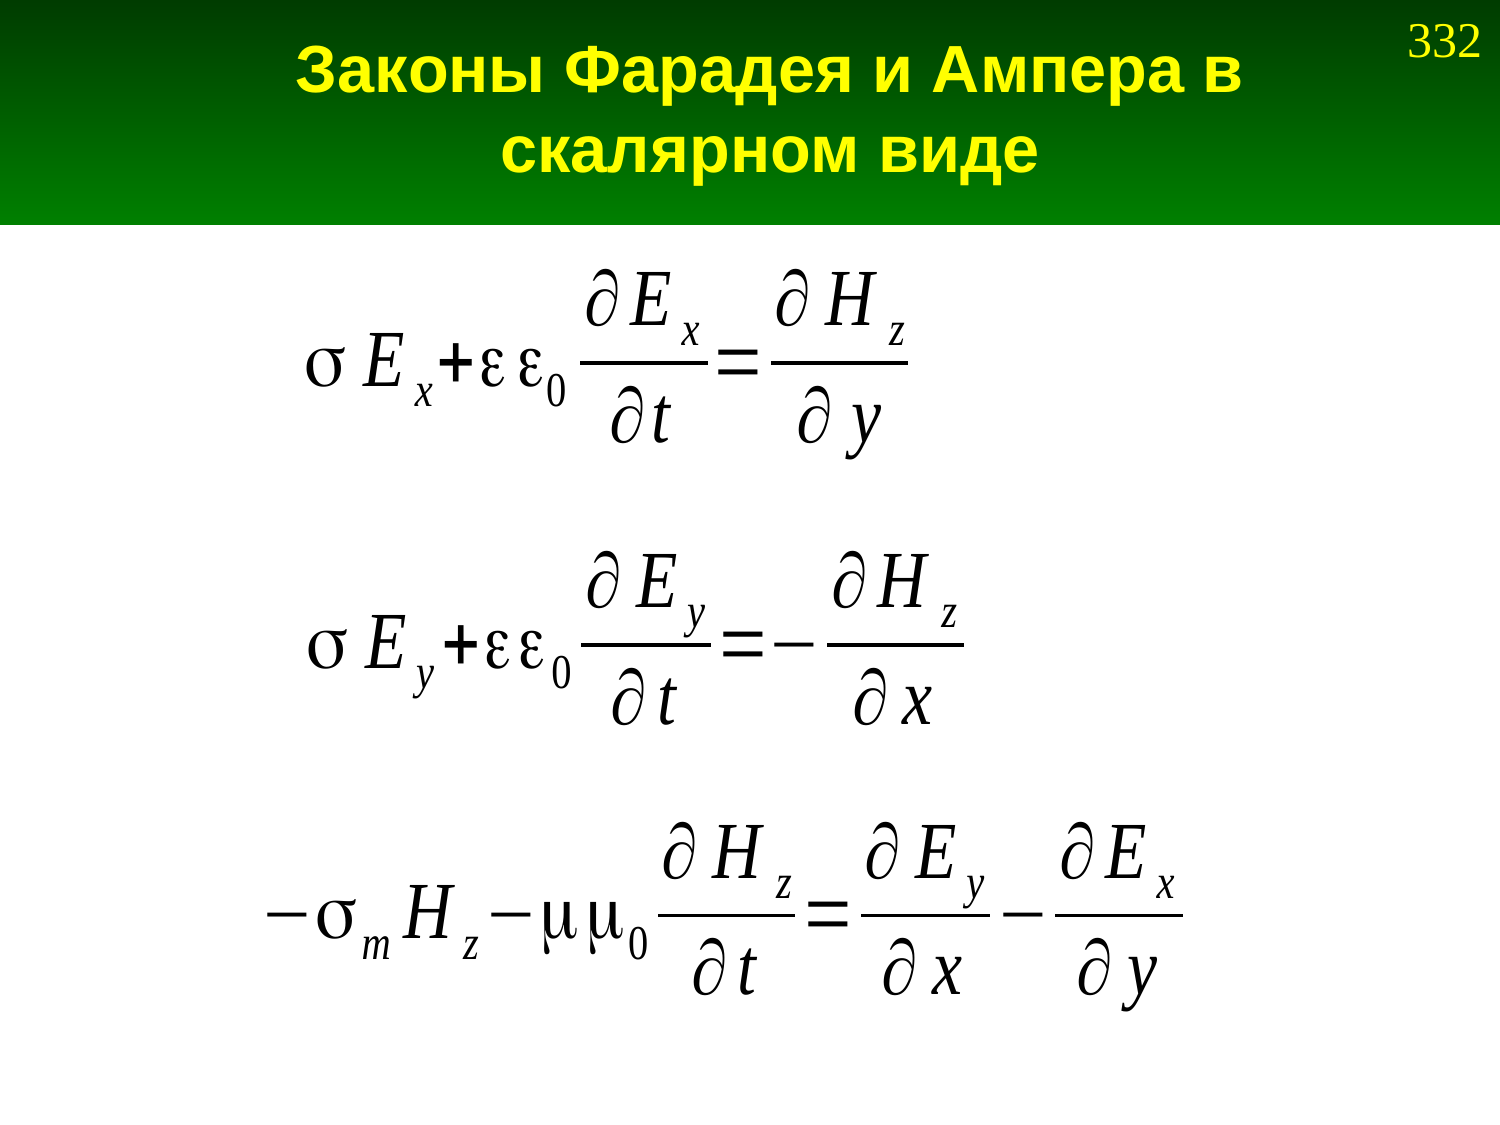

# Законы Фарадея и Ампера в скалярном виде